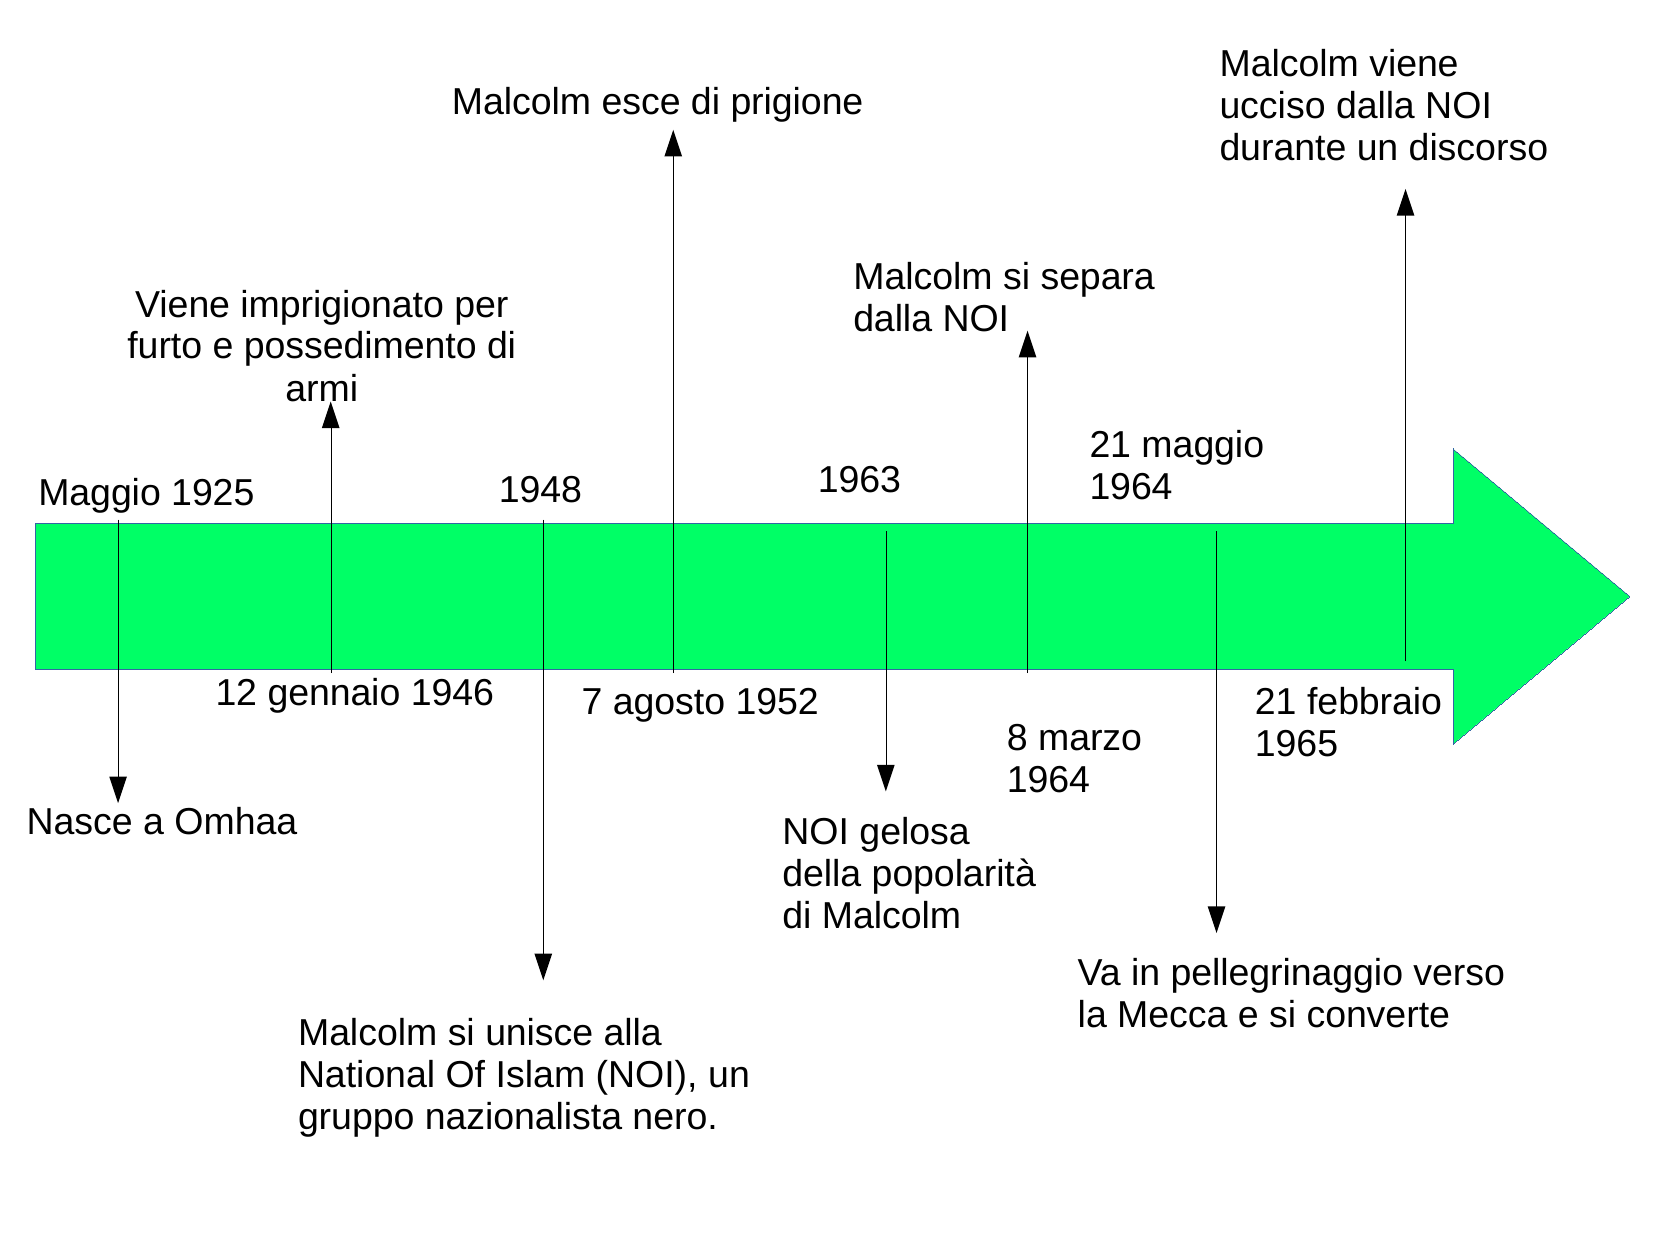

Malcolm viene ucciso dalla NOI durante un discorso
Malcolm esce di prigione
Malcolm si separa dalla NOI
Viene imprigionato per furto e possedimento di armi
21 maggio 1964
1963
1948
Maggio 1925
12 gennaio 1946
7 agosto 1952
21 febbraio 1965
8 marzo 1964
Nasce a Omhaa
NOI gelosa della popolarità di Malcolm
Va in pellegrinaggio verso la Mecca e si converte
Malcolm si unisce alla National Of Islam (NOI), un gruppo nazionalista nero.